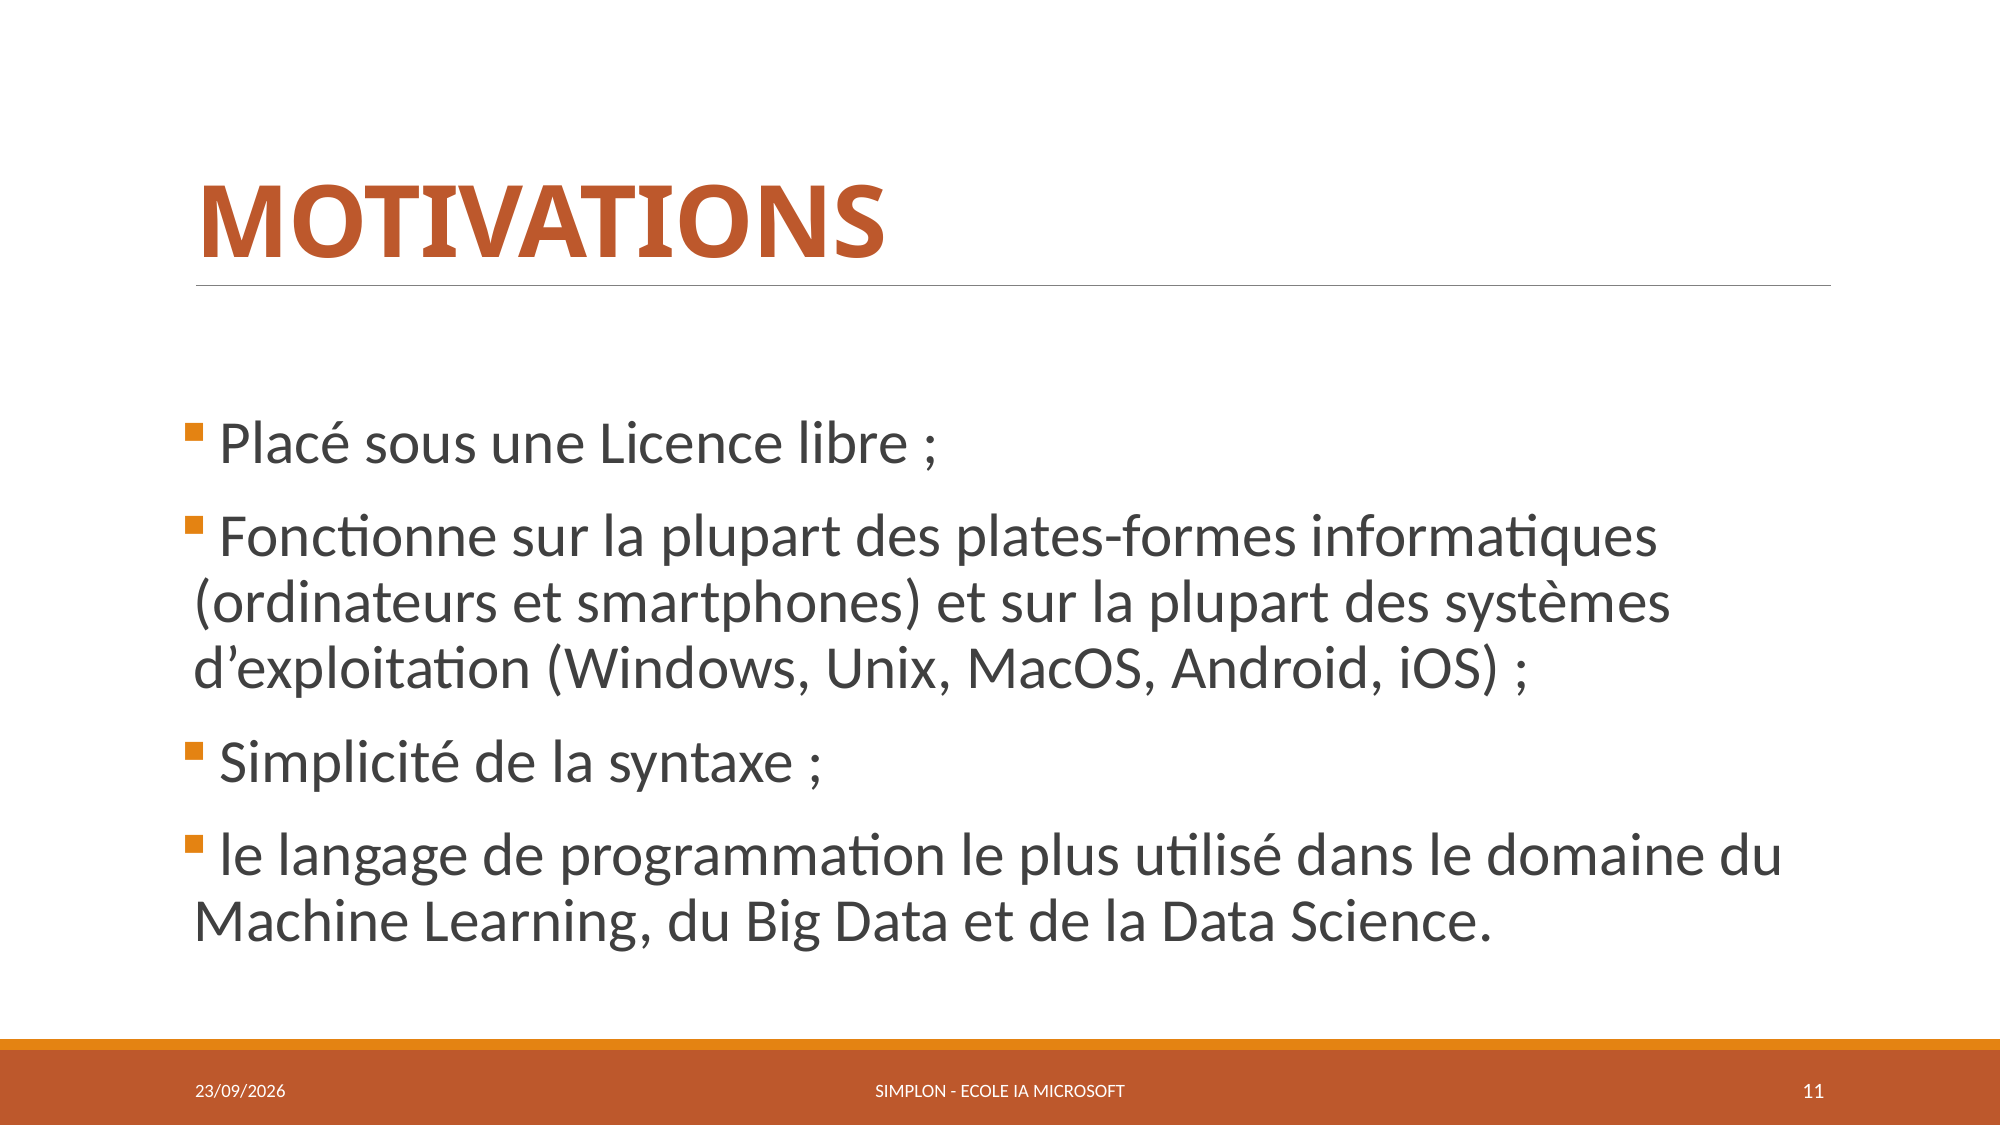

# MOTIVATIONS
 Placé sous une Licence libre ;
 Fonctionne sur la plupart des plates-formes informatiques (ordinateurs et smartphones) et sur la plupart des systèmes d’exploitation (Windows, Unix, MacOS, Android, iOS) ;
 Simplicité de la syntaxe ;
 le langage de programmation le plus utilisé dans le domaine du Machine Learning, du Big Data et de la Data Science.
Simplon - Ecole IA Microsoft